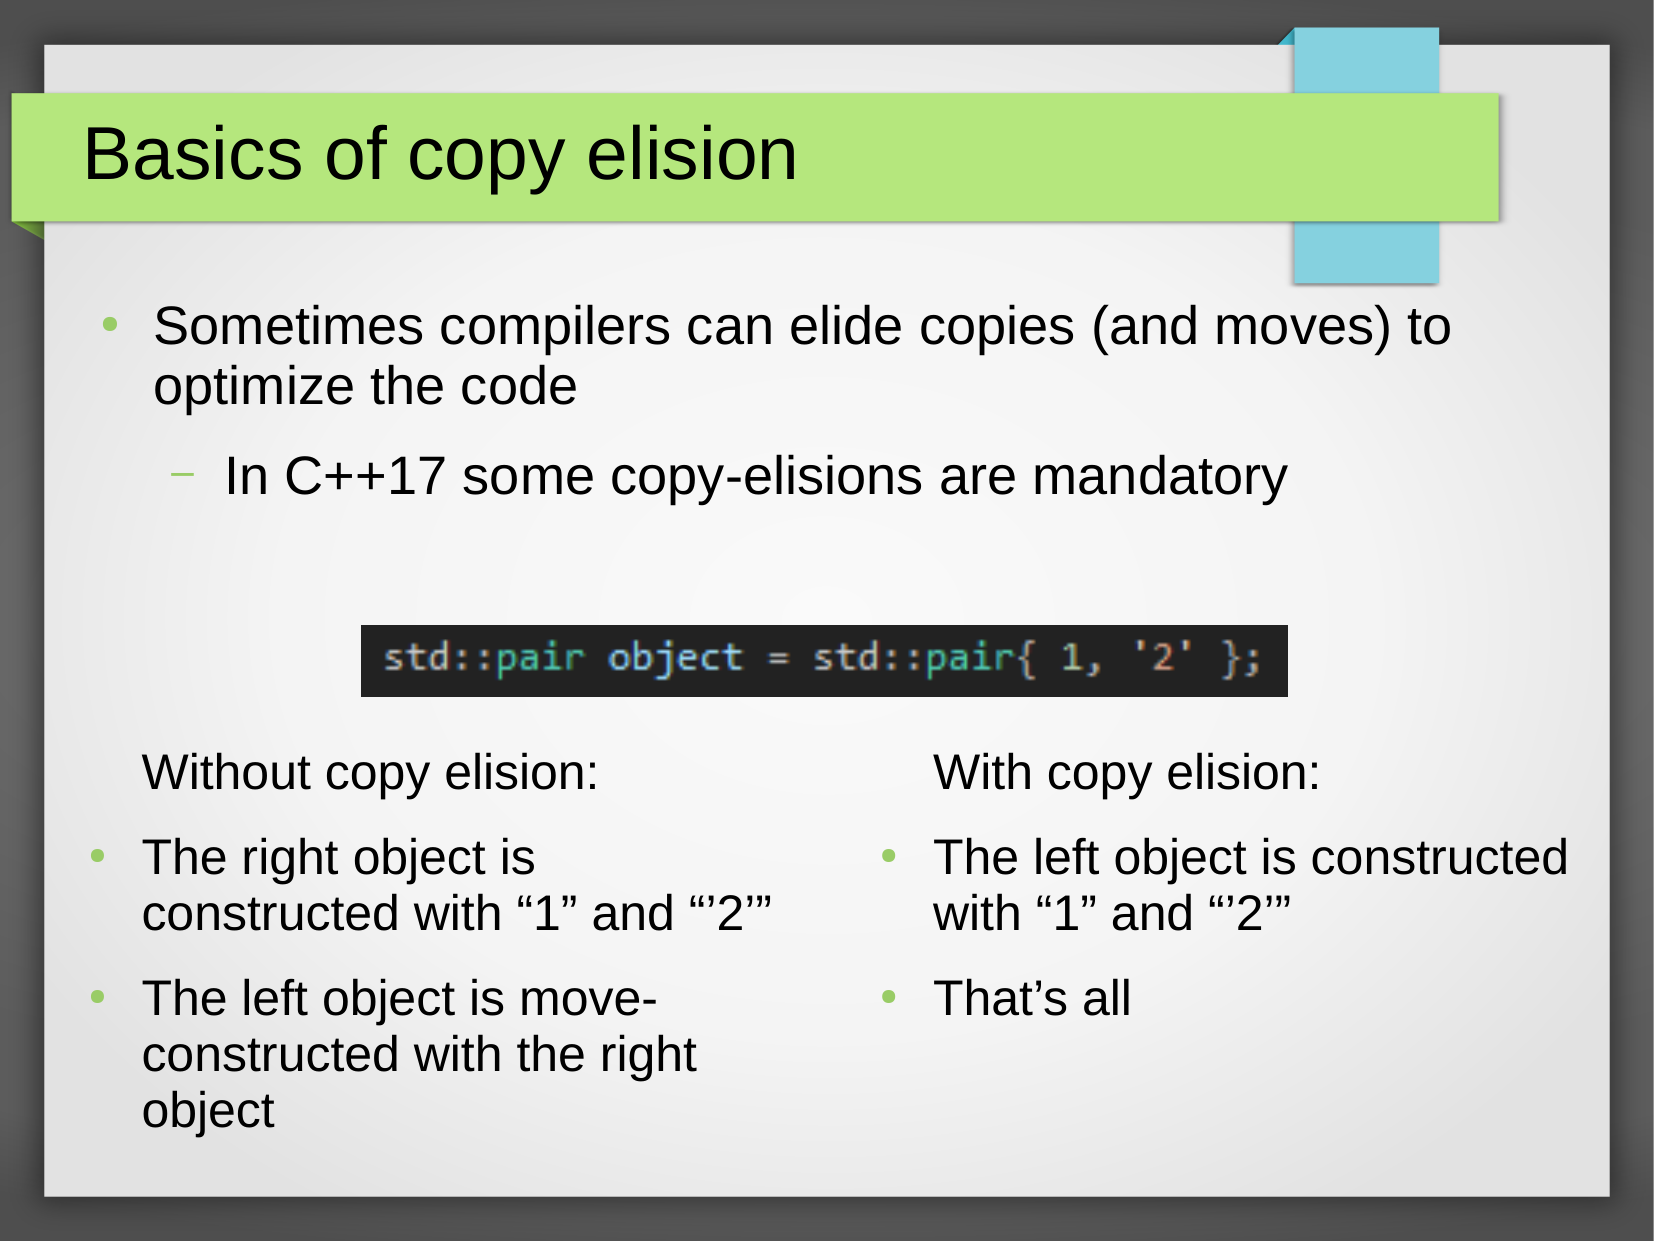

# Basics of copy elision
Sometimes compilers can elide copies (and moves) to optimize the code
In C++17 some copy-elisions are mandatory
Without copy elision:
The right object is constructed with “1” and “’2’”
The left object is move-constructed with the right object
With copy elision:
The left object is constructed with “1” and “’2’”
That’s all